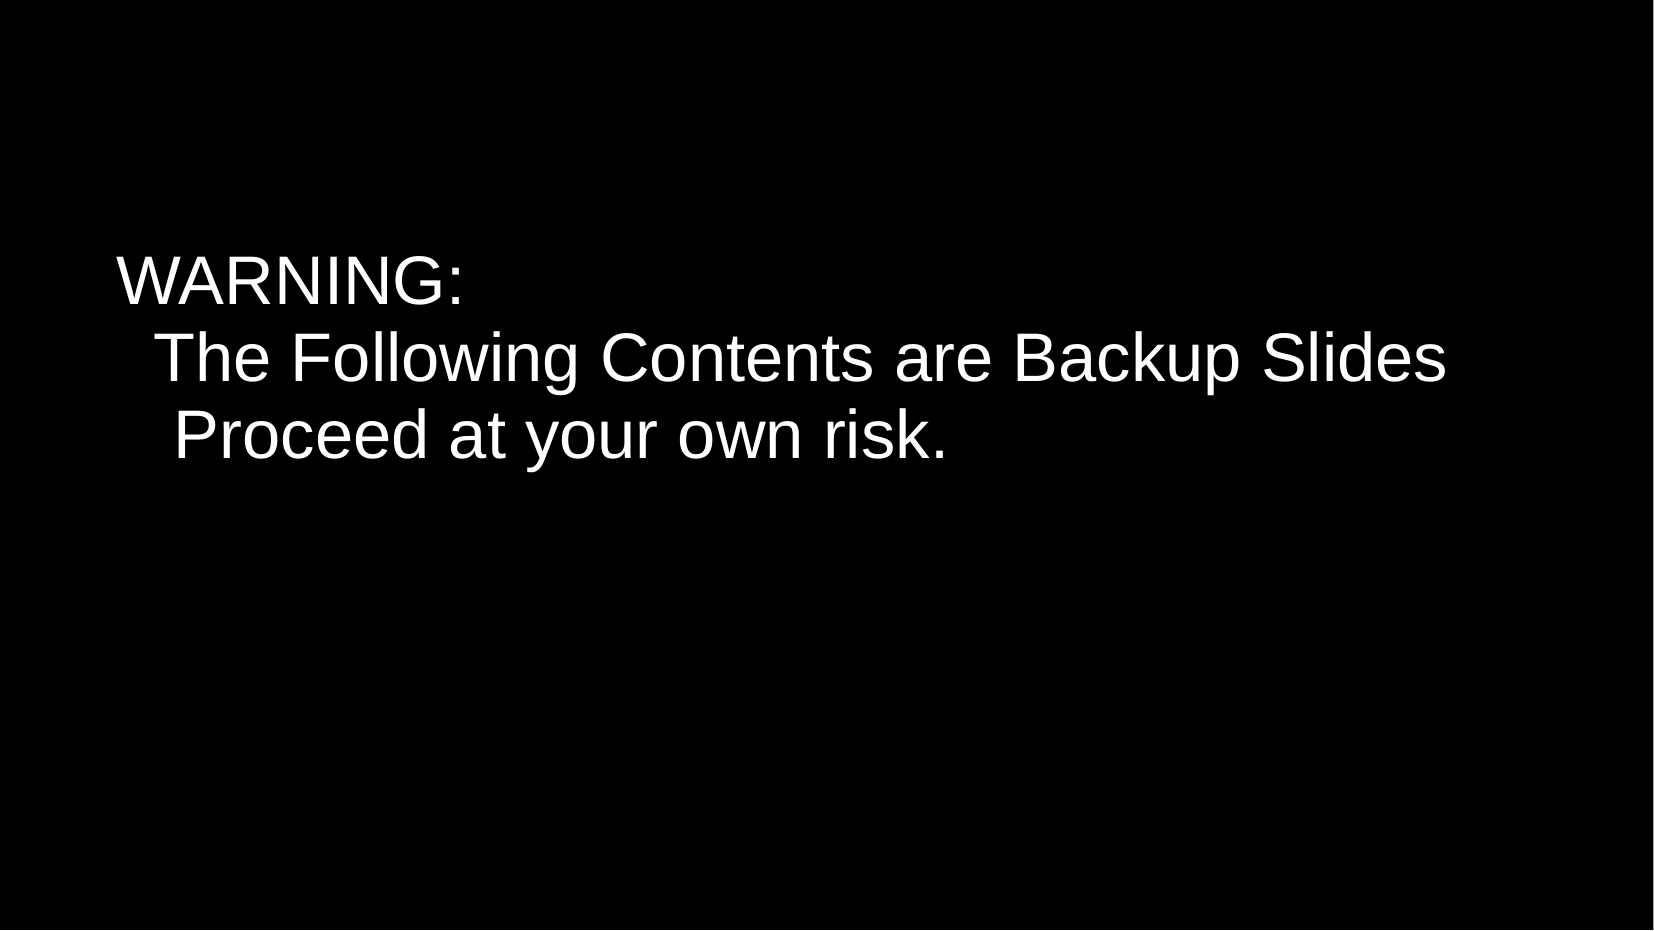

# WARNING: The Following Contents are Backup Slides Proceed at your own risk.